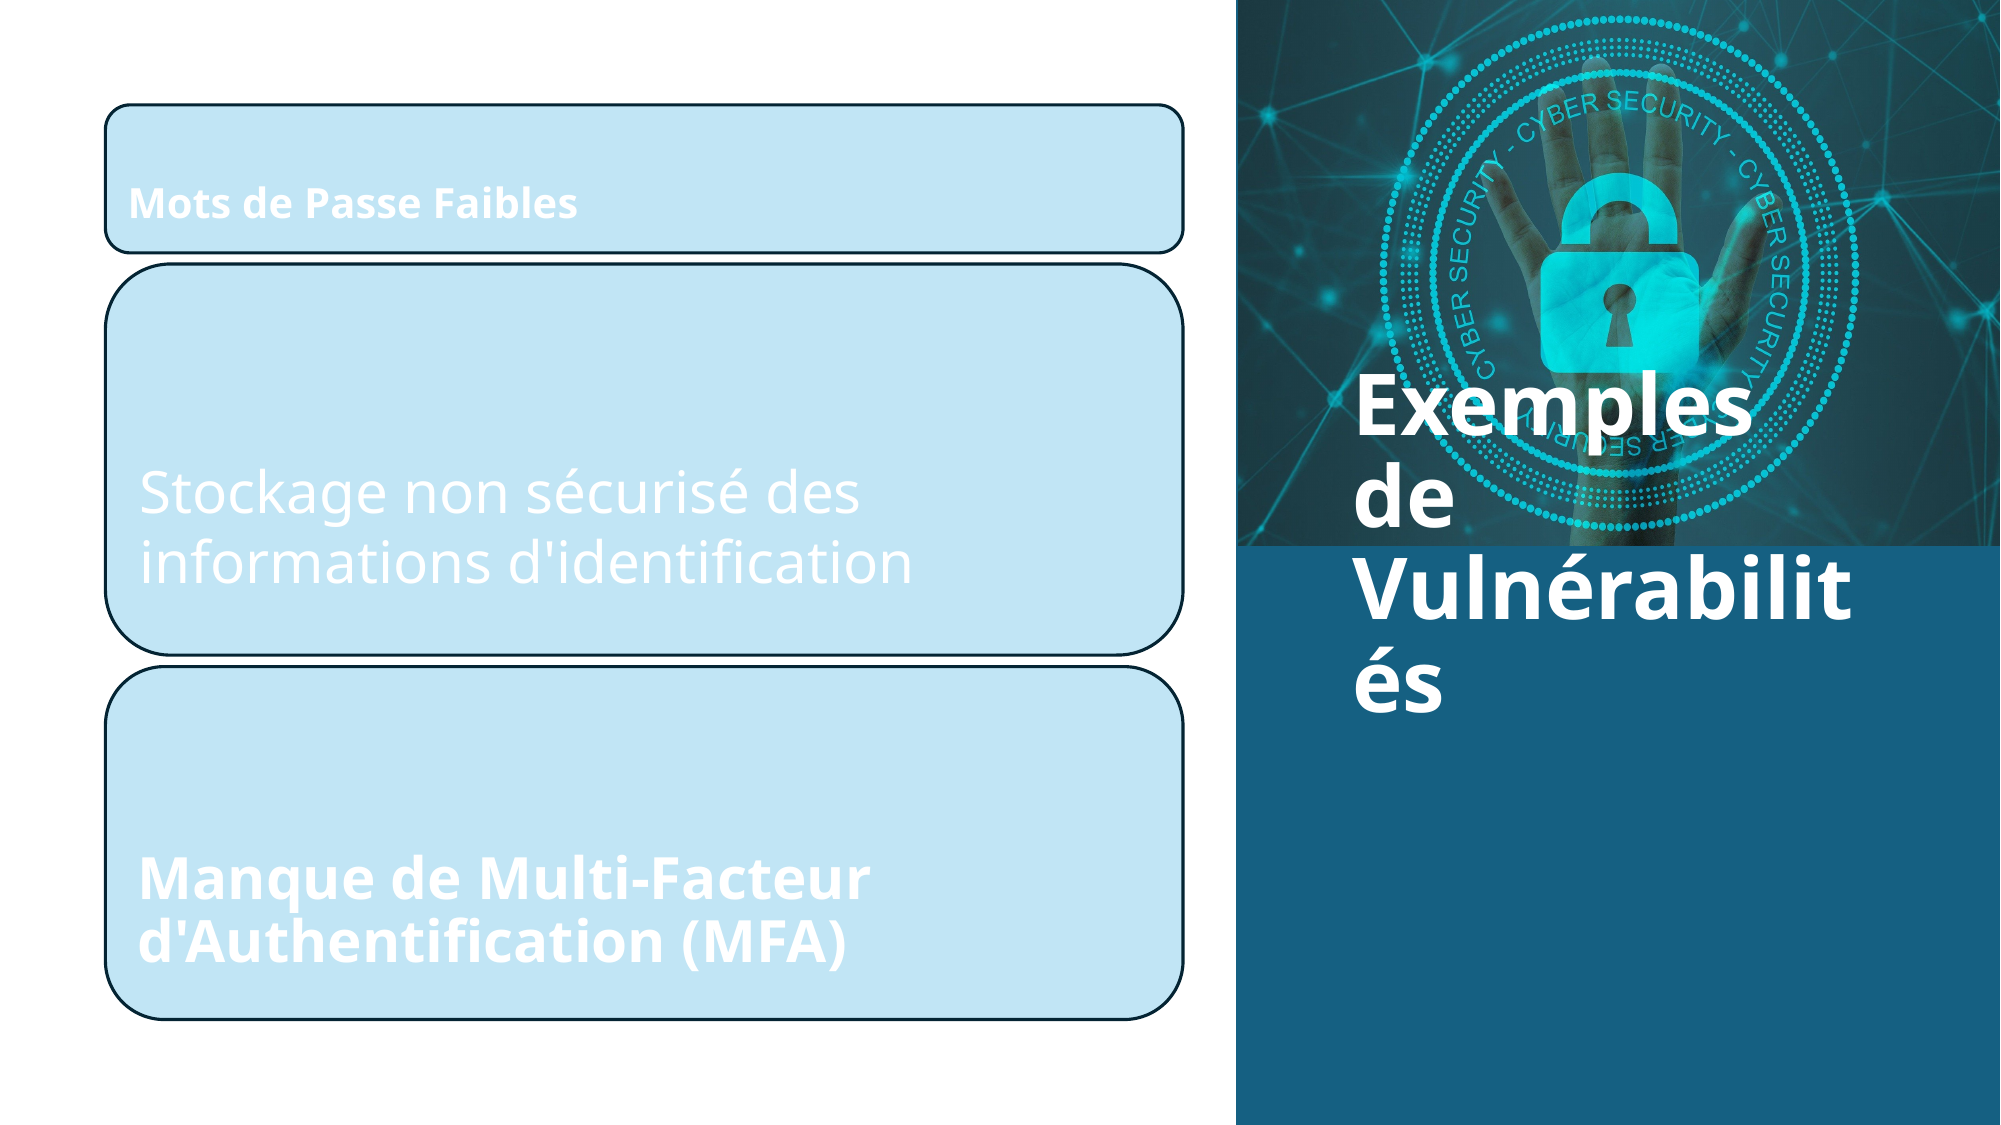

# Exemples de Vulnérabilités
Mots de Passe Faibles
Stockage non sécurisé des informations d'identification
Manque de Multi-Facteur d'Authentification (MFA)